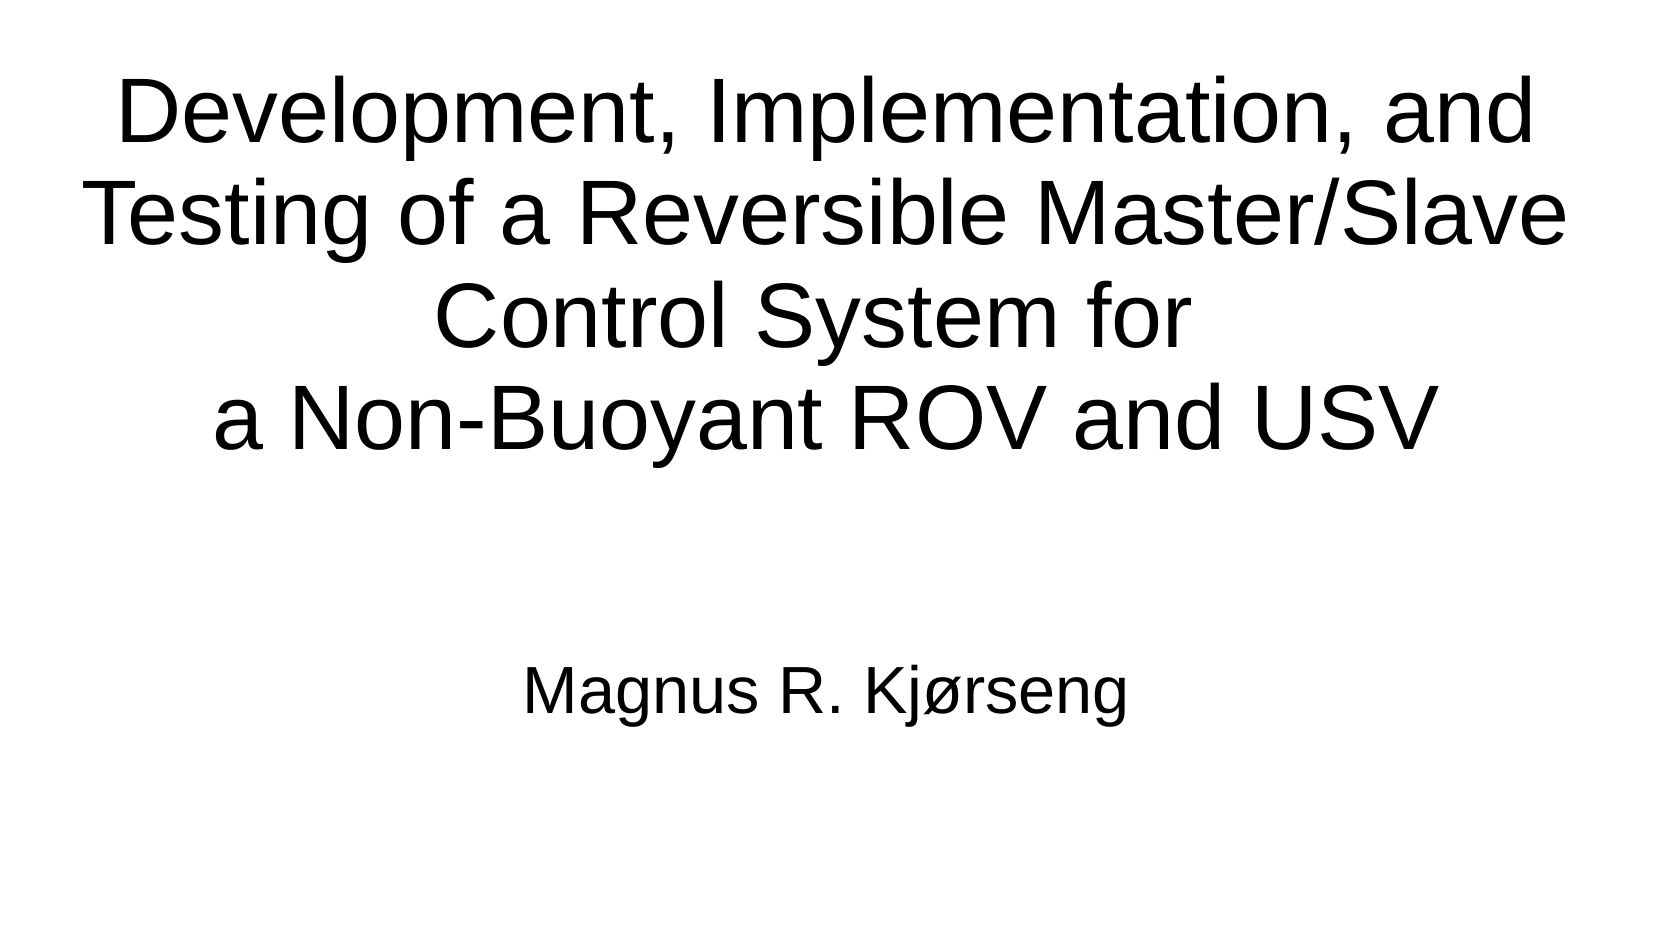

# Development, Implementation, and Testing of a Reversible Master/Slave Control System for a Non-Buoyant ROV and USV
Magnus R. Kjørseng